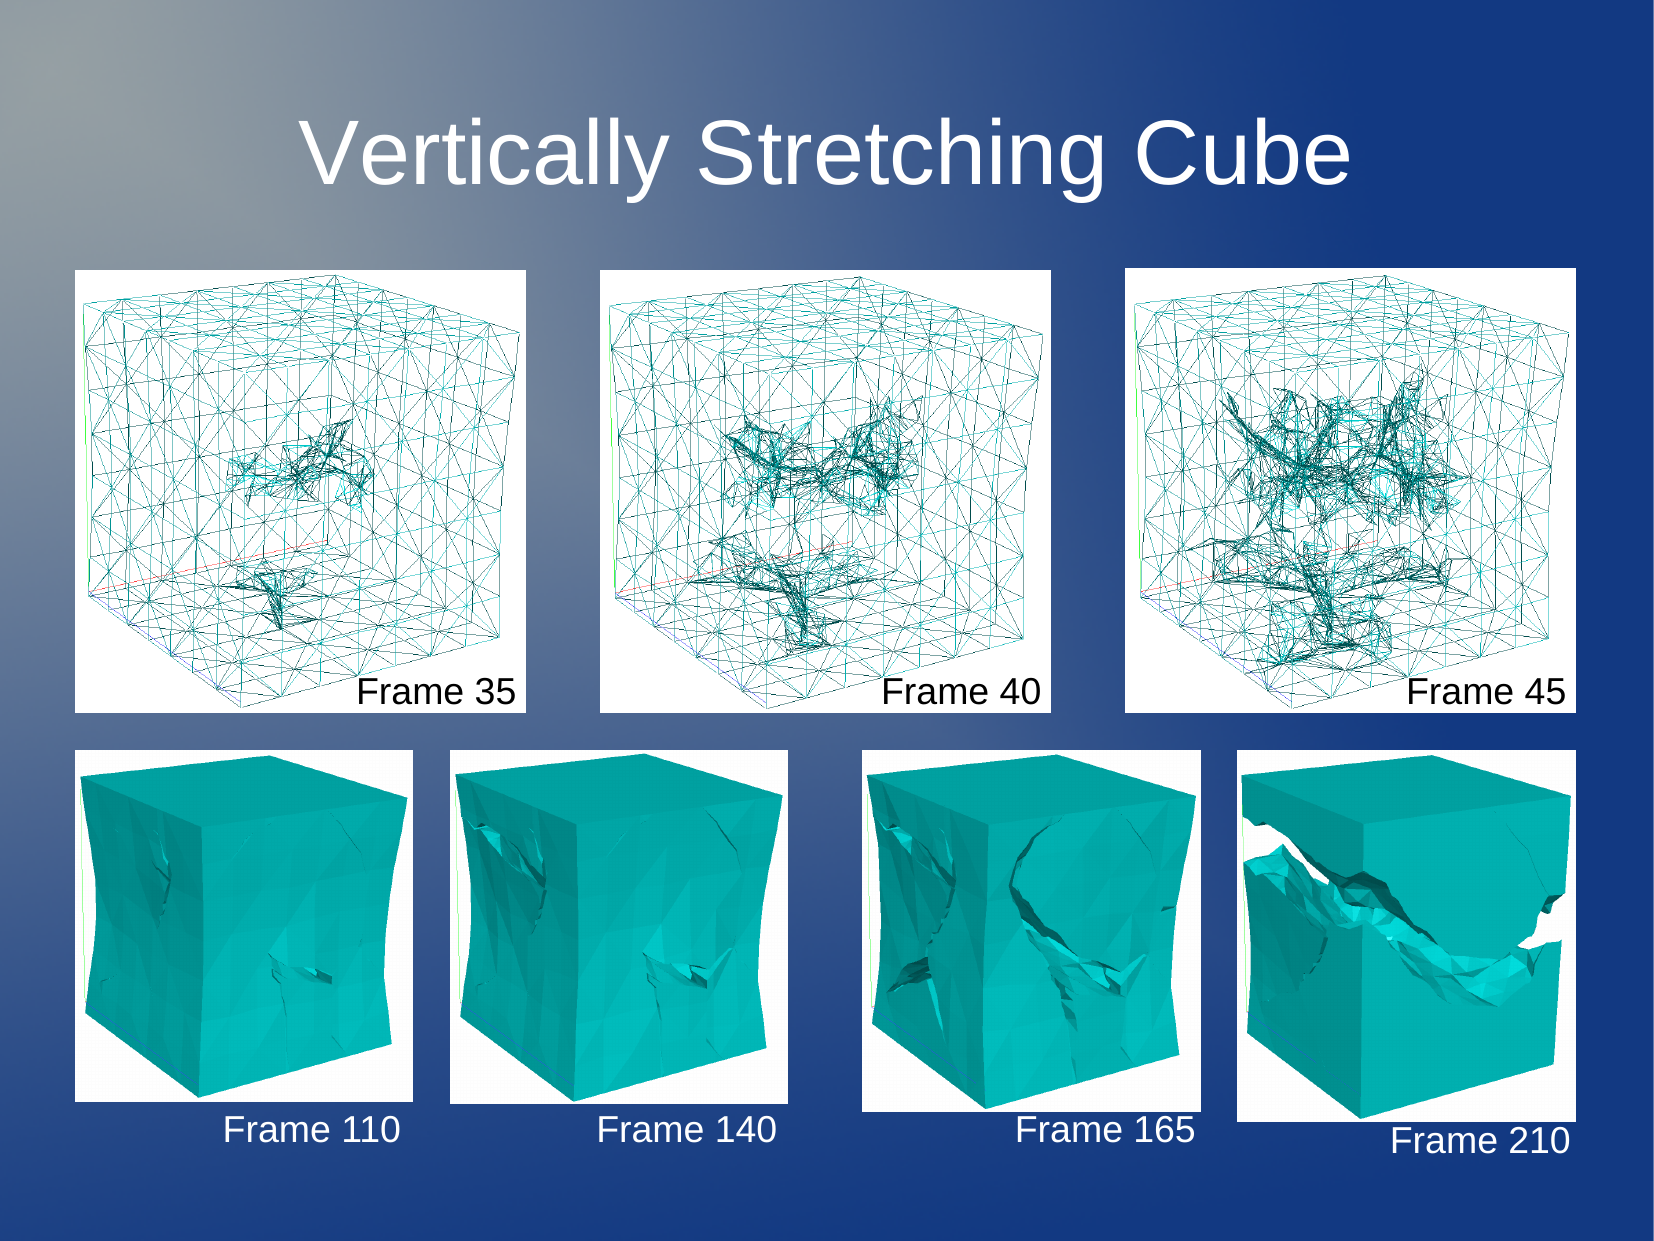

# Vertically Stretching Cube
Frame 35
Frame 40
Frame 45
Frame 110
Frame 140
Frame 165
Frame 210